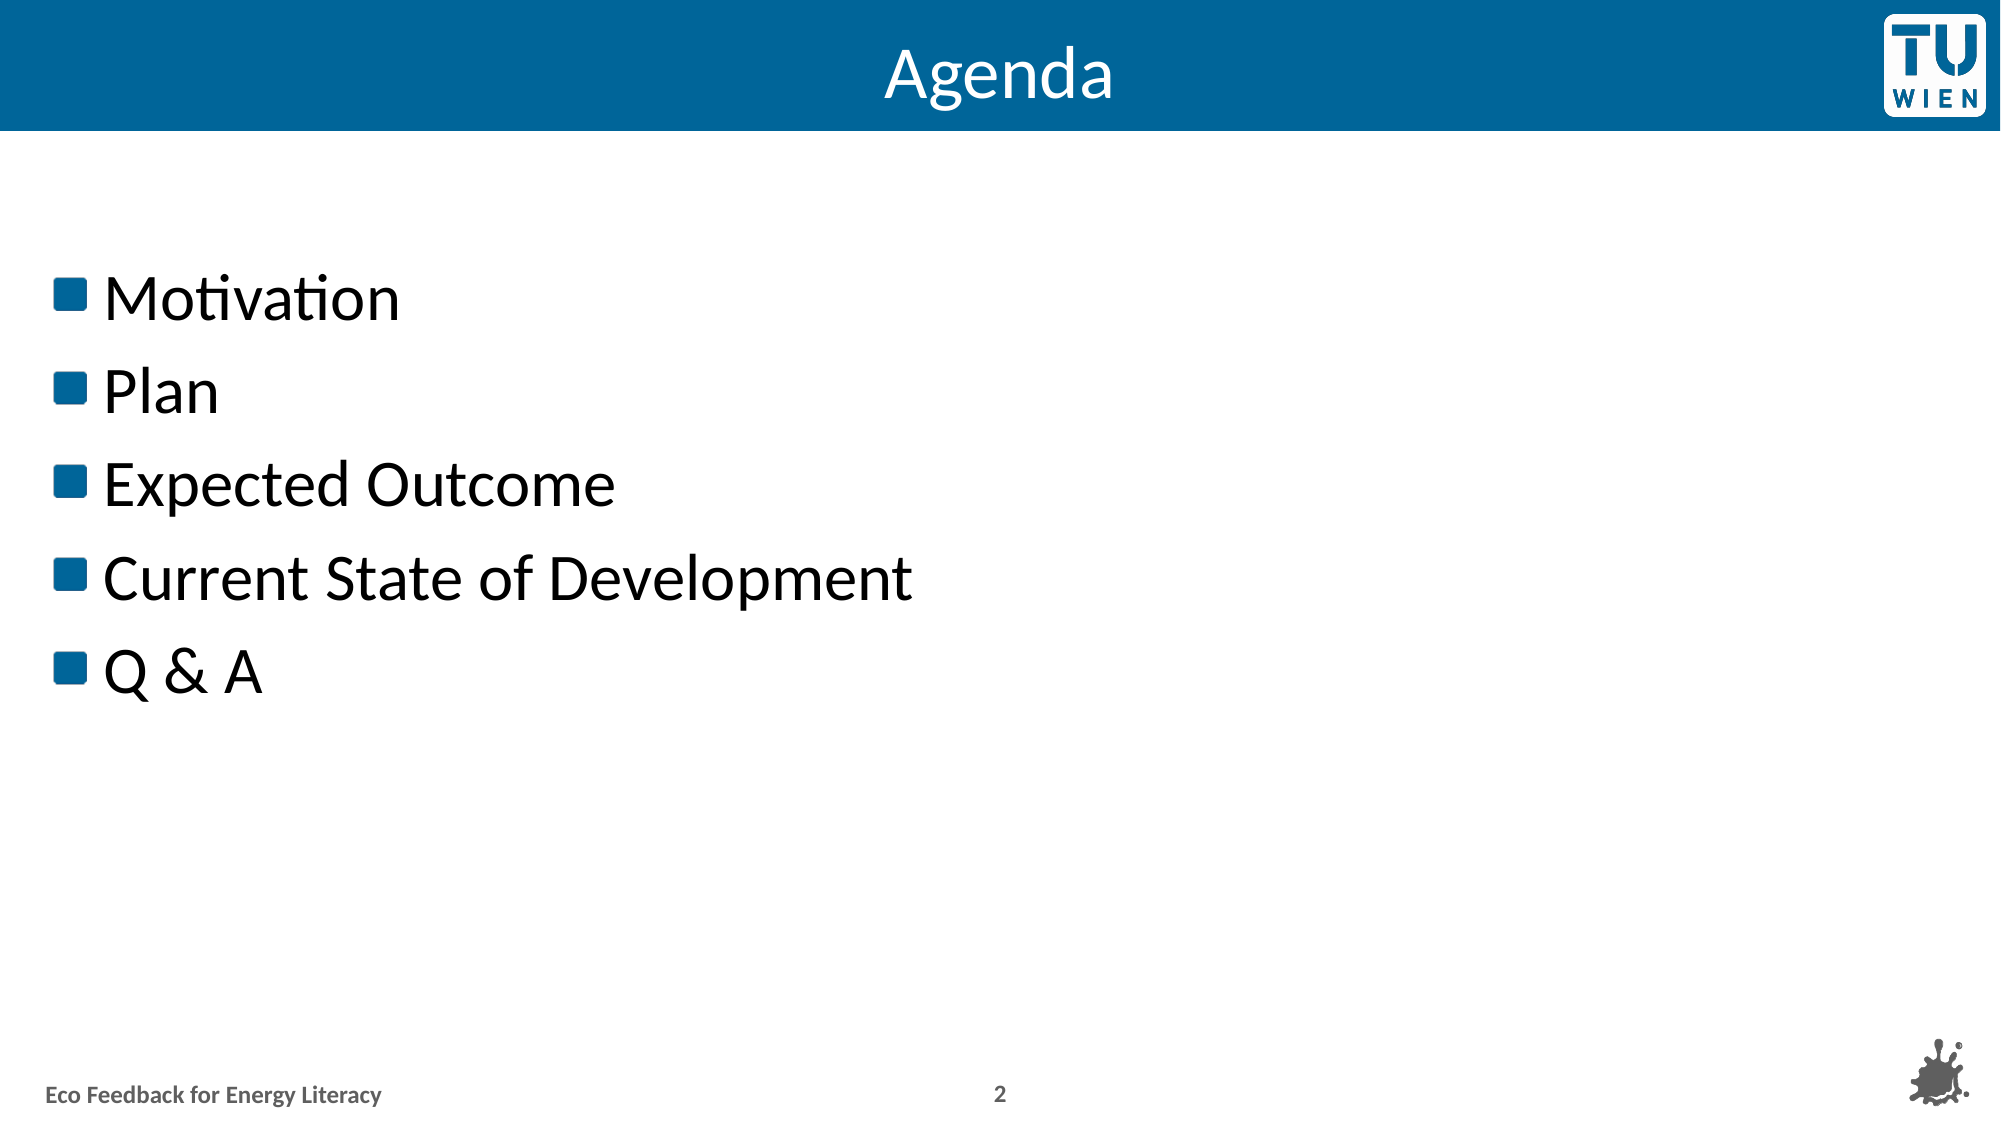

# Agenda
Motivation
Plan
Expected Outcome
Current State of Development
Q & A
2
Eco Feedback for Energy Literacy